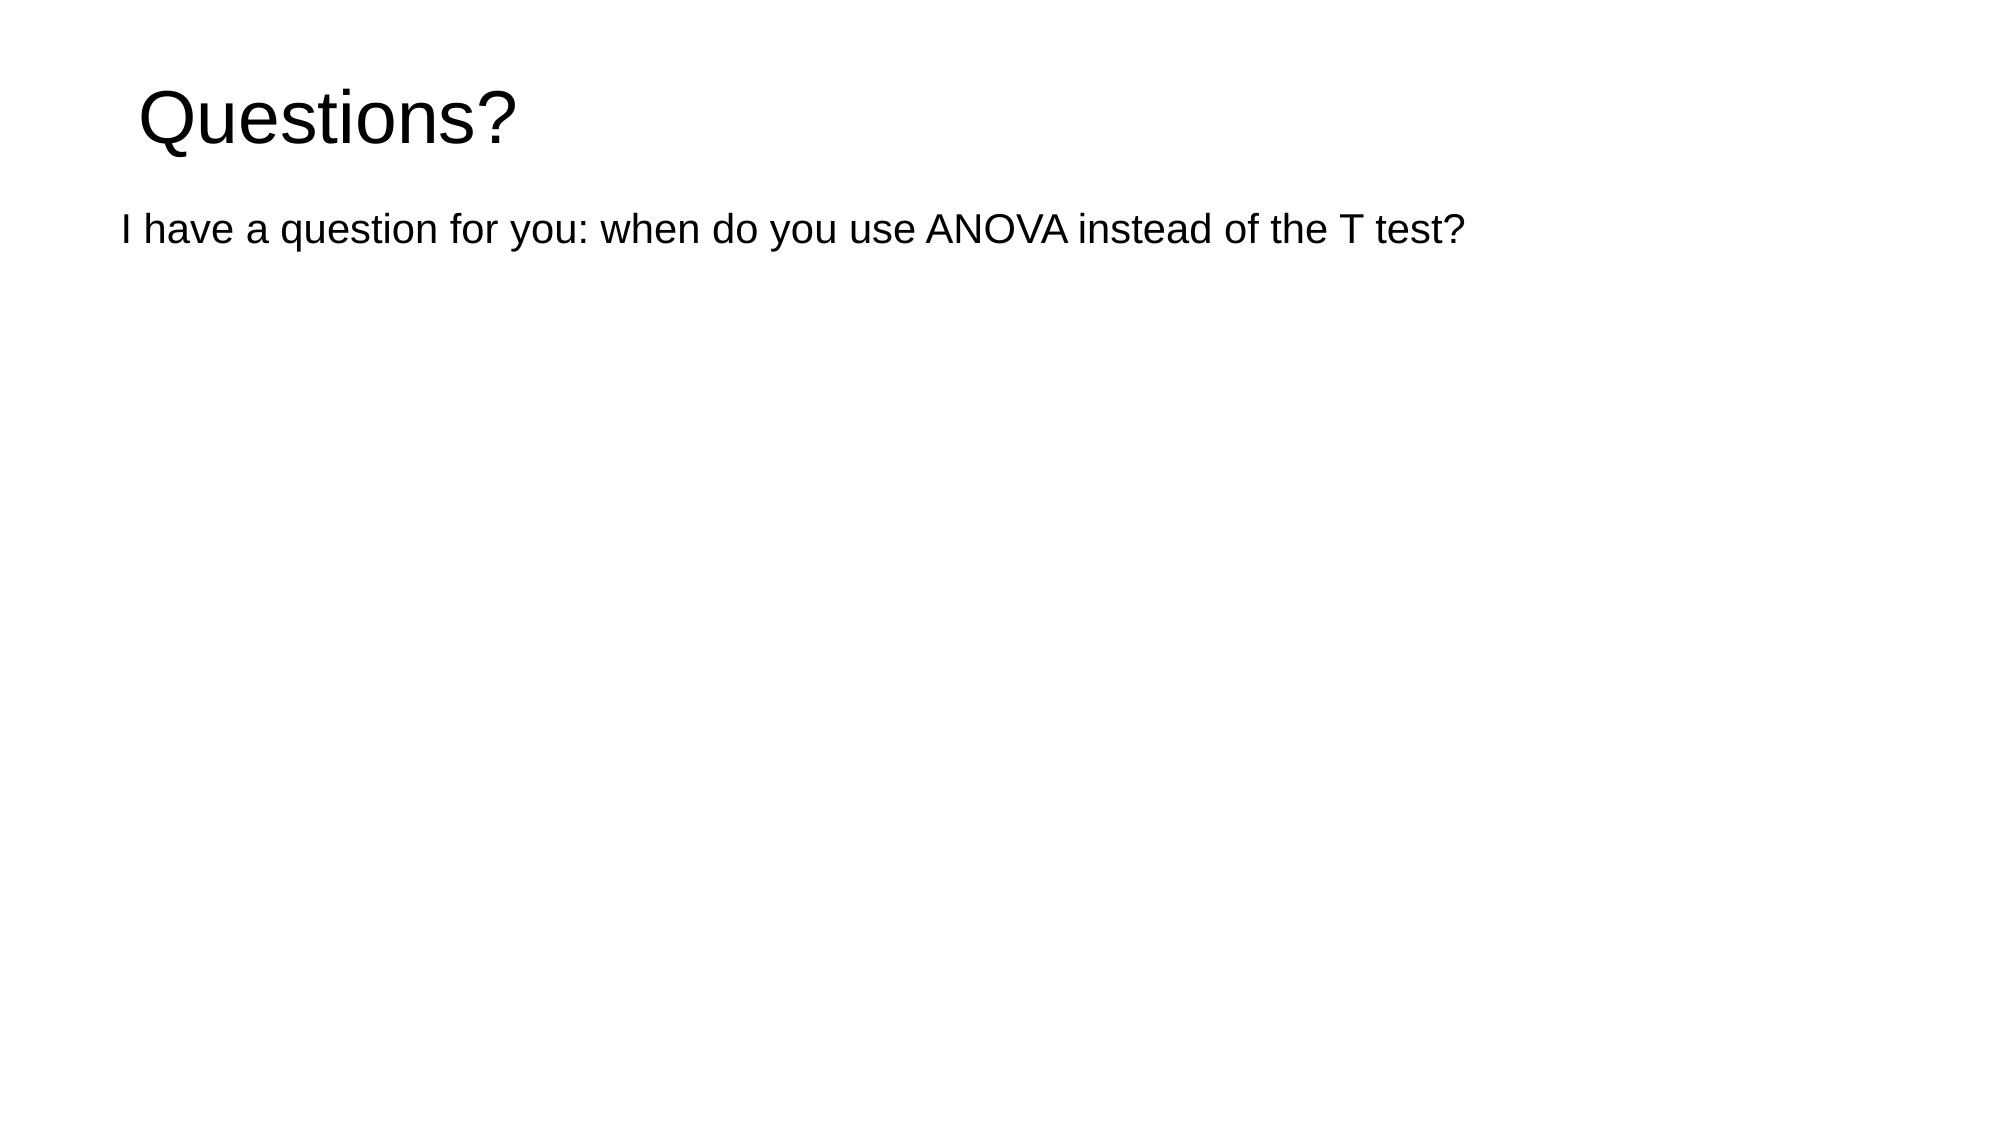

Questions?
I have a question for you: when do you use ANOVA instead of the T test?